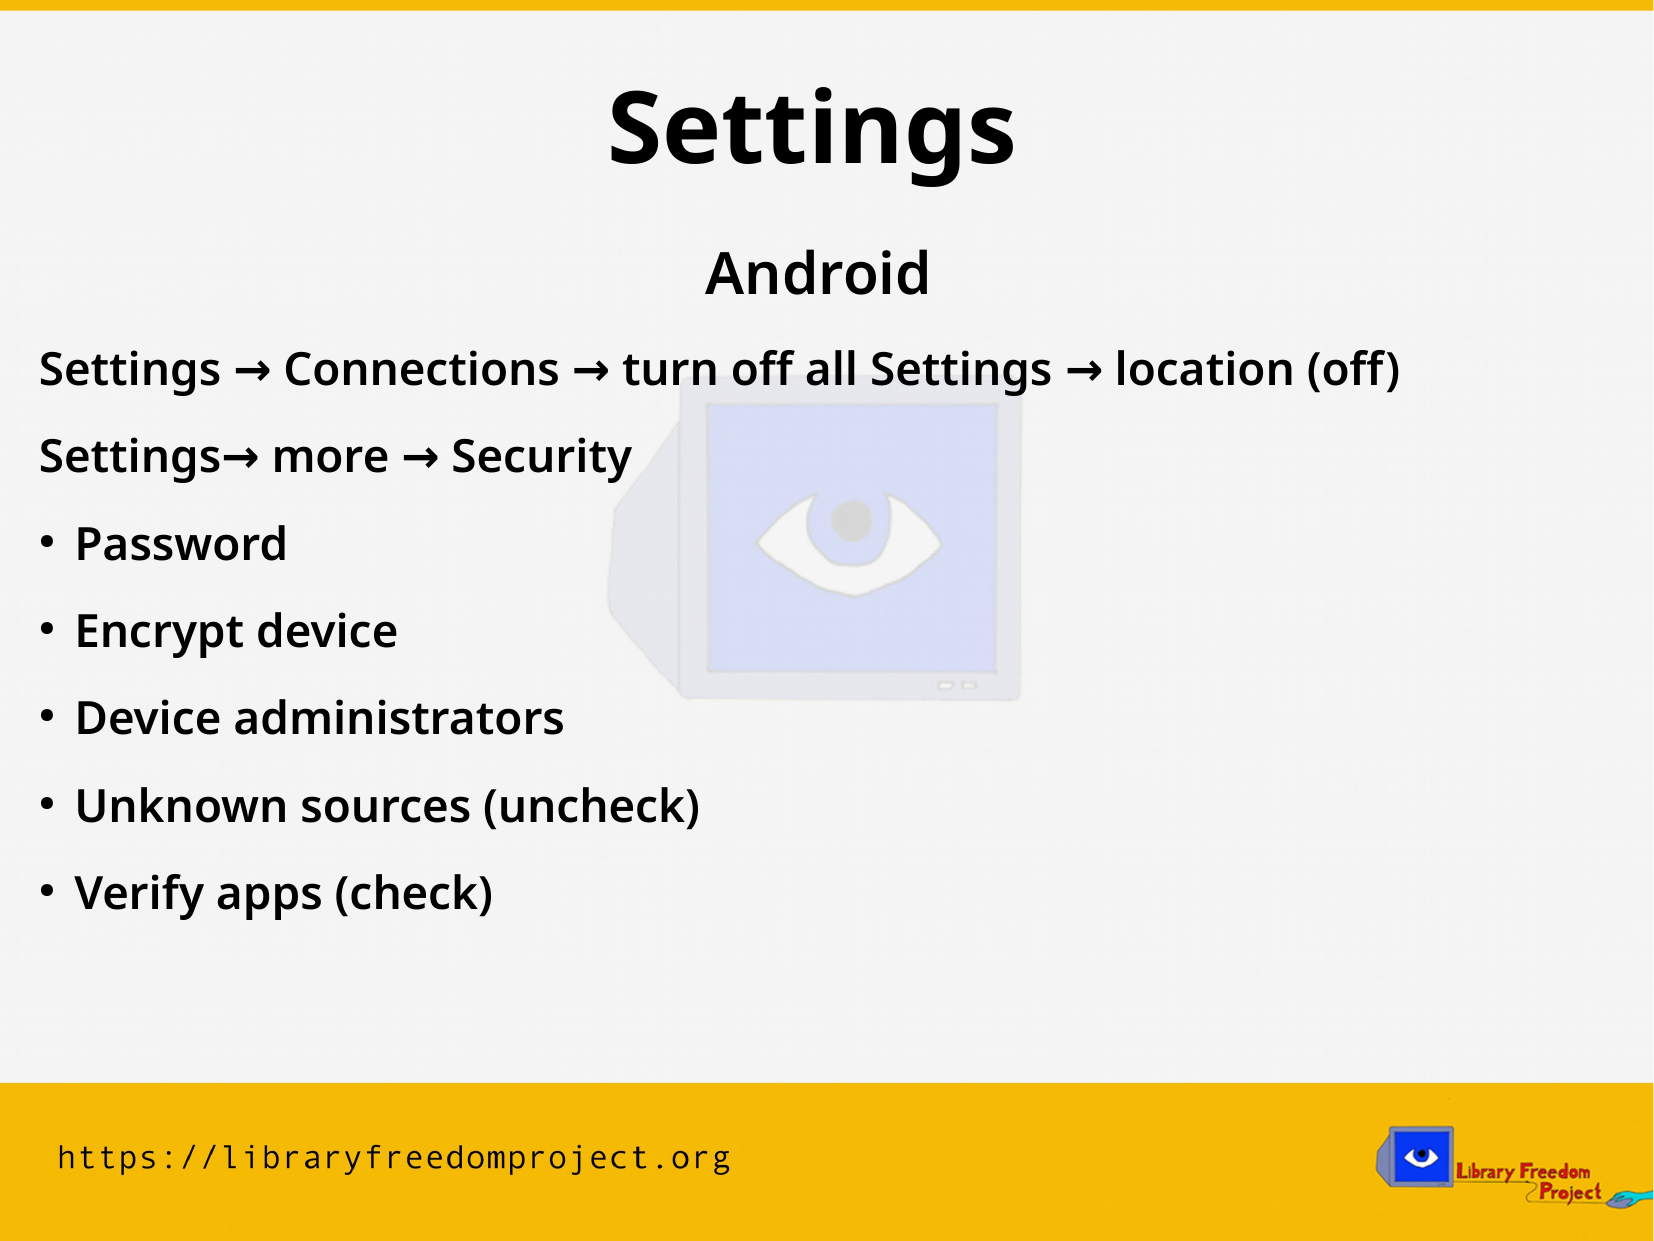

#
Settings
Android
Settings → Connections → turn off all Settings → location (off)
Settings→ more → Security
Password
Encrypt device
Device administrators
Unknown sources (uncheck)
Verify apps (check)